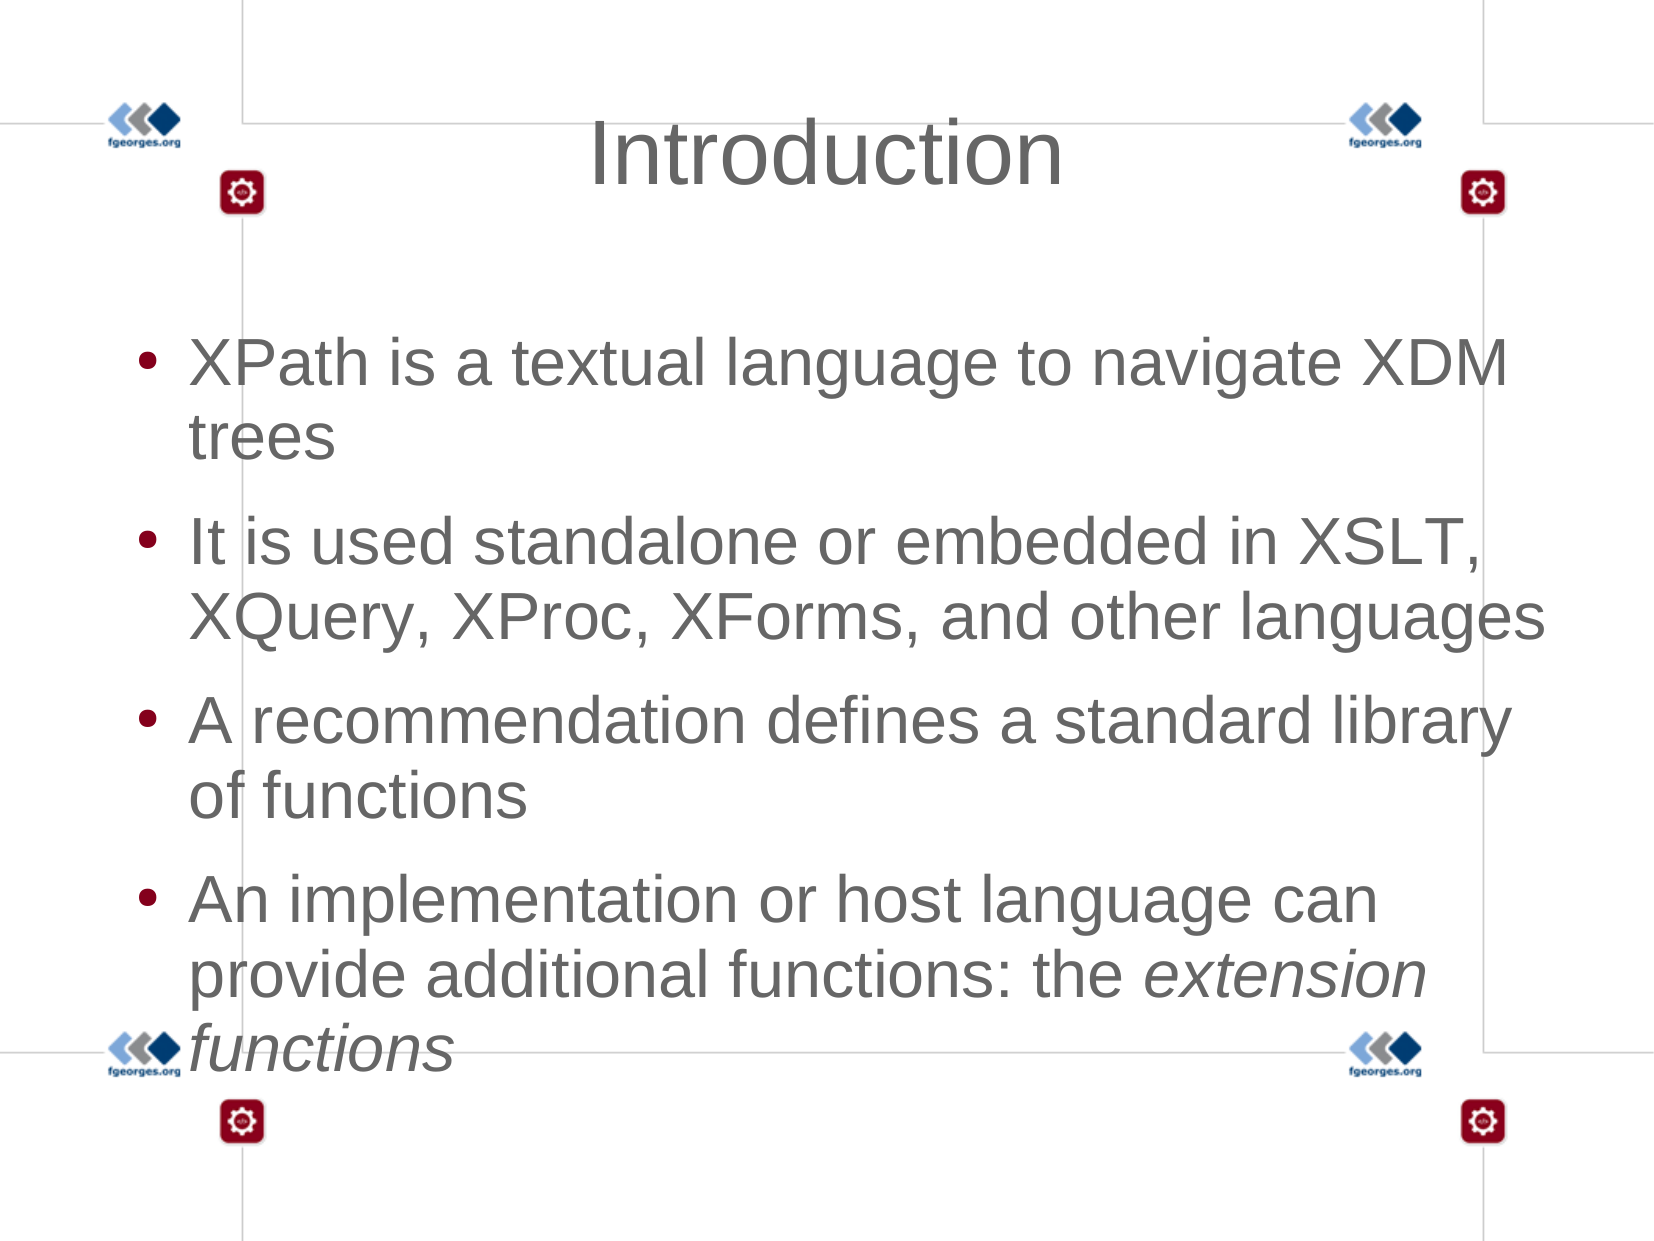

# Introduction
XPath is a textual language to navigate XDM trees
It is used standalone or embedded in XSLT, XQuery, XProc, XForms, and other languages
A recommendation defines a standard library of functions
An implementation or host language can provide additional functions: the extension functions